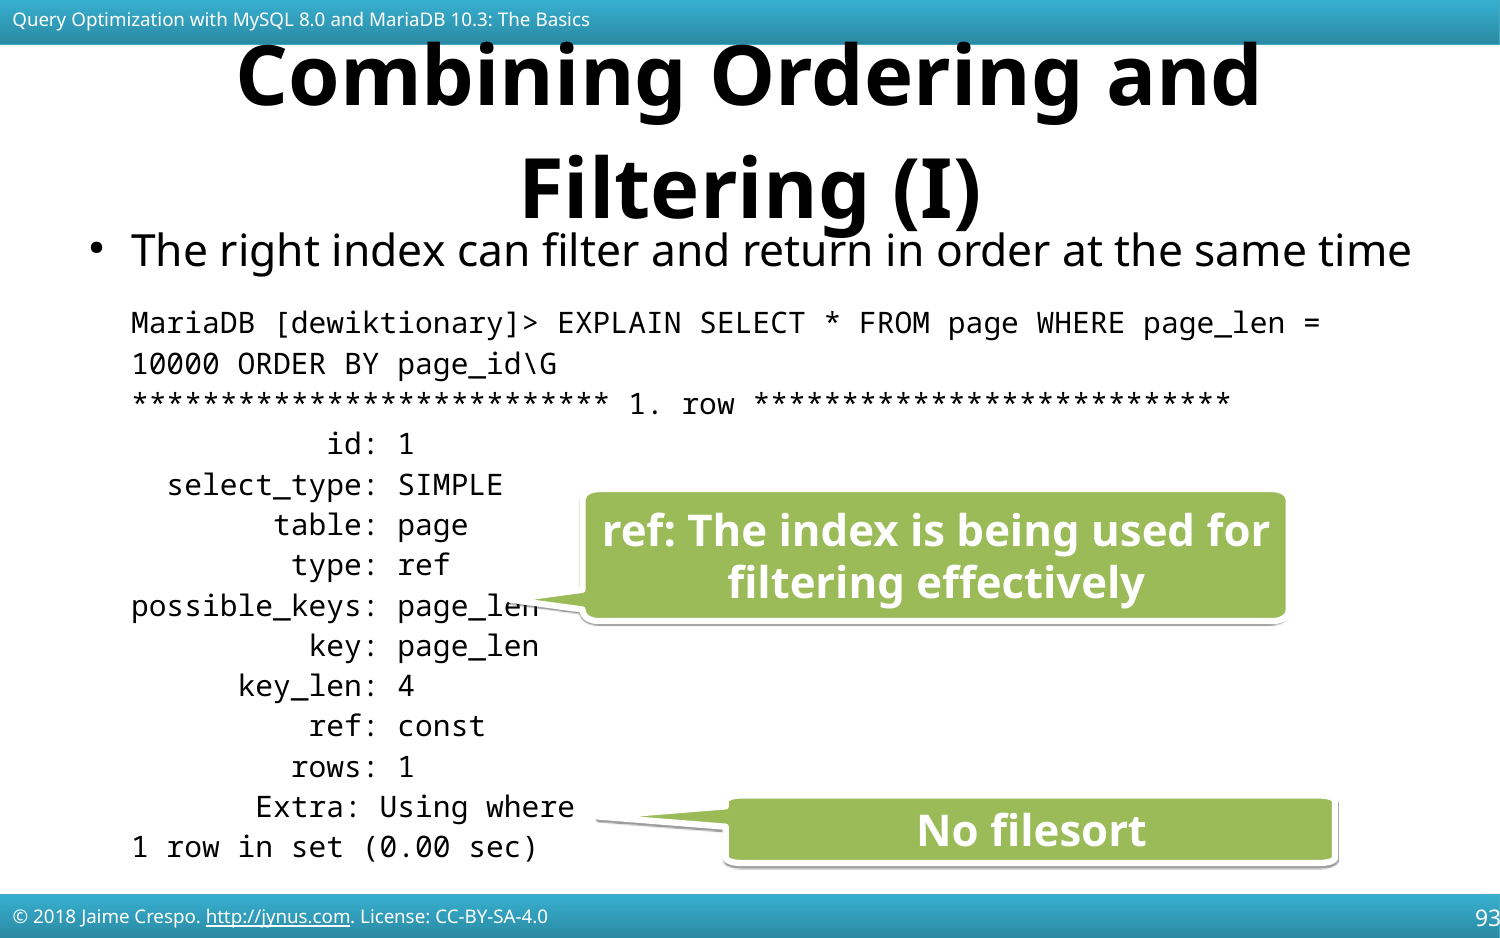

# Combining Ordering and Filtering (I)
The right index can filter and return in order at the same time
MariaDB [dewiktionary]> EXPLAIN SELECT * FROM page WHERE page_len = 10000 ORDER BY page_id\G
*************************** 1. row ***************************
 id: 1
 select_type: SIMPLE
 table: page
 type: ref
possible_keys: page_len
 key: page_len
 key_len: 4
 ref: const
 rows: 1
 Extra: Using where
1 row in set (0.00 sec)
ref: The index is being used for filtering effectively
No filesort